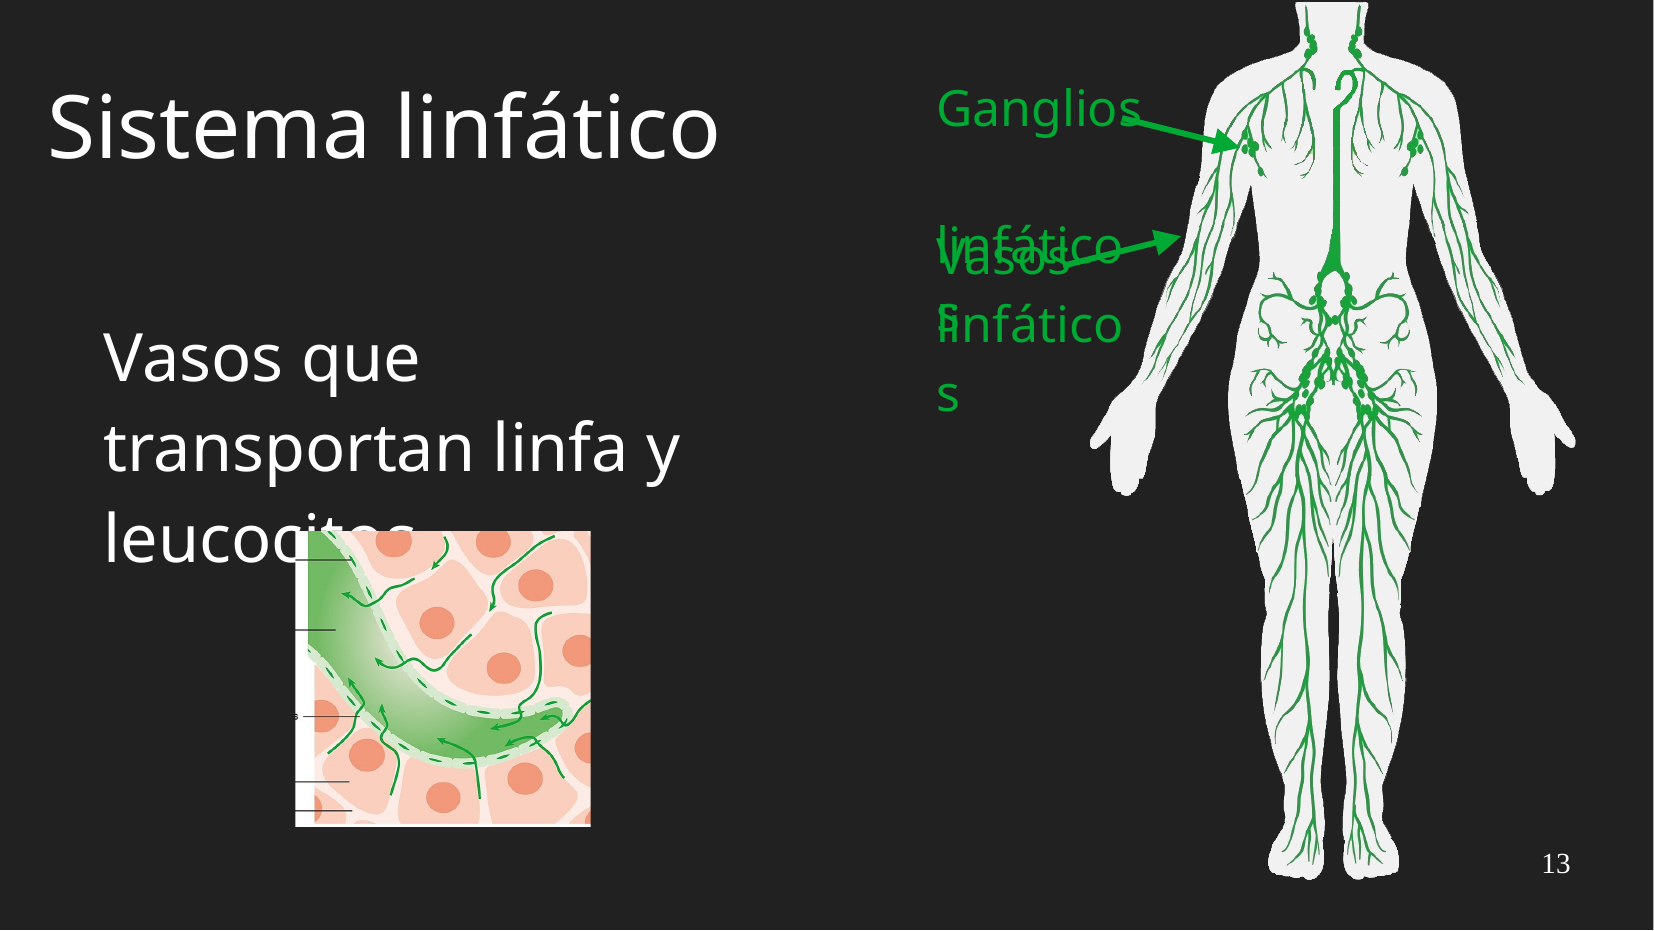

# Sistema linfático
Ganglios linfáticos
Vasos linfáticos
Vasos que transportan linfa y leucocitos
13